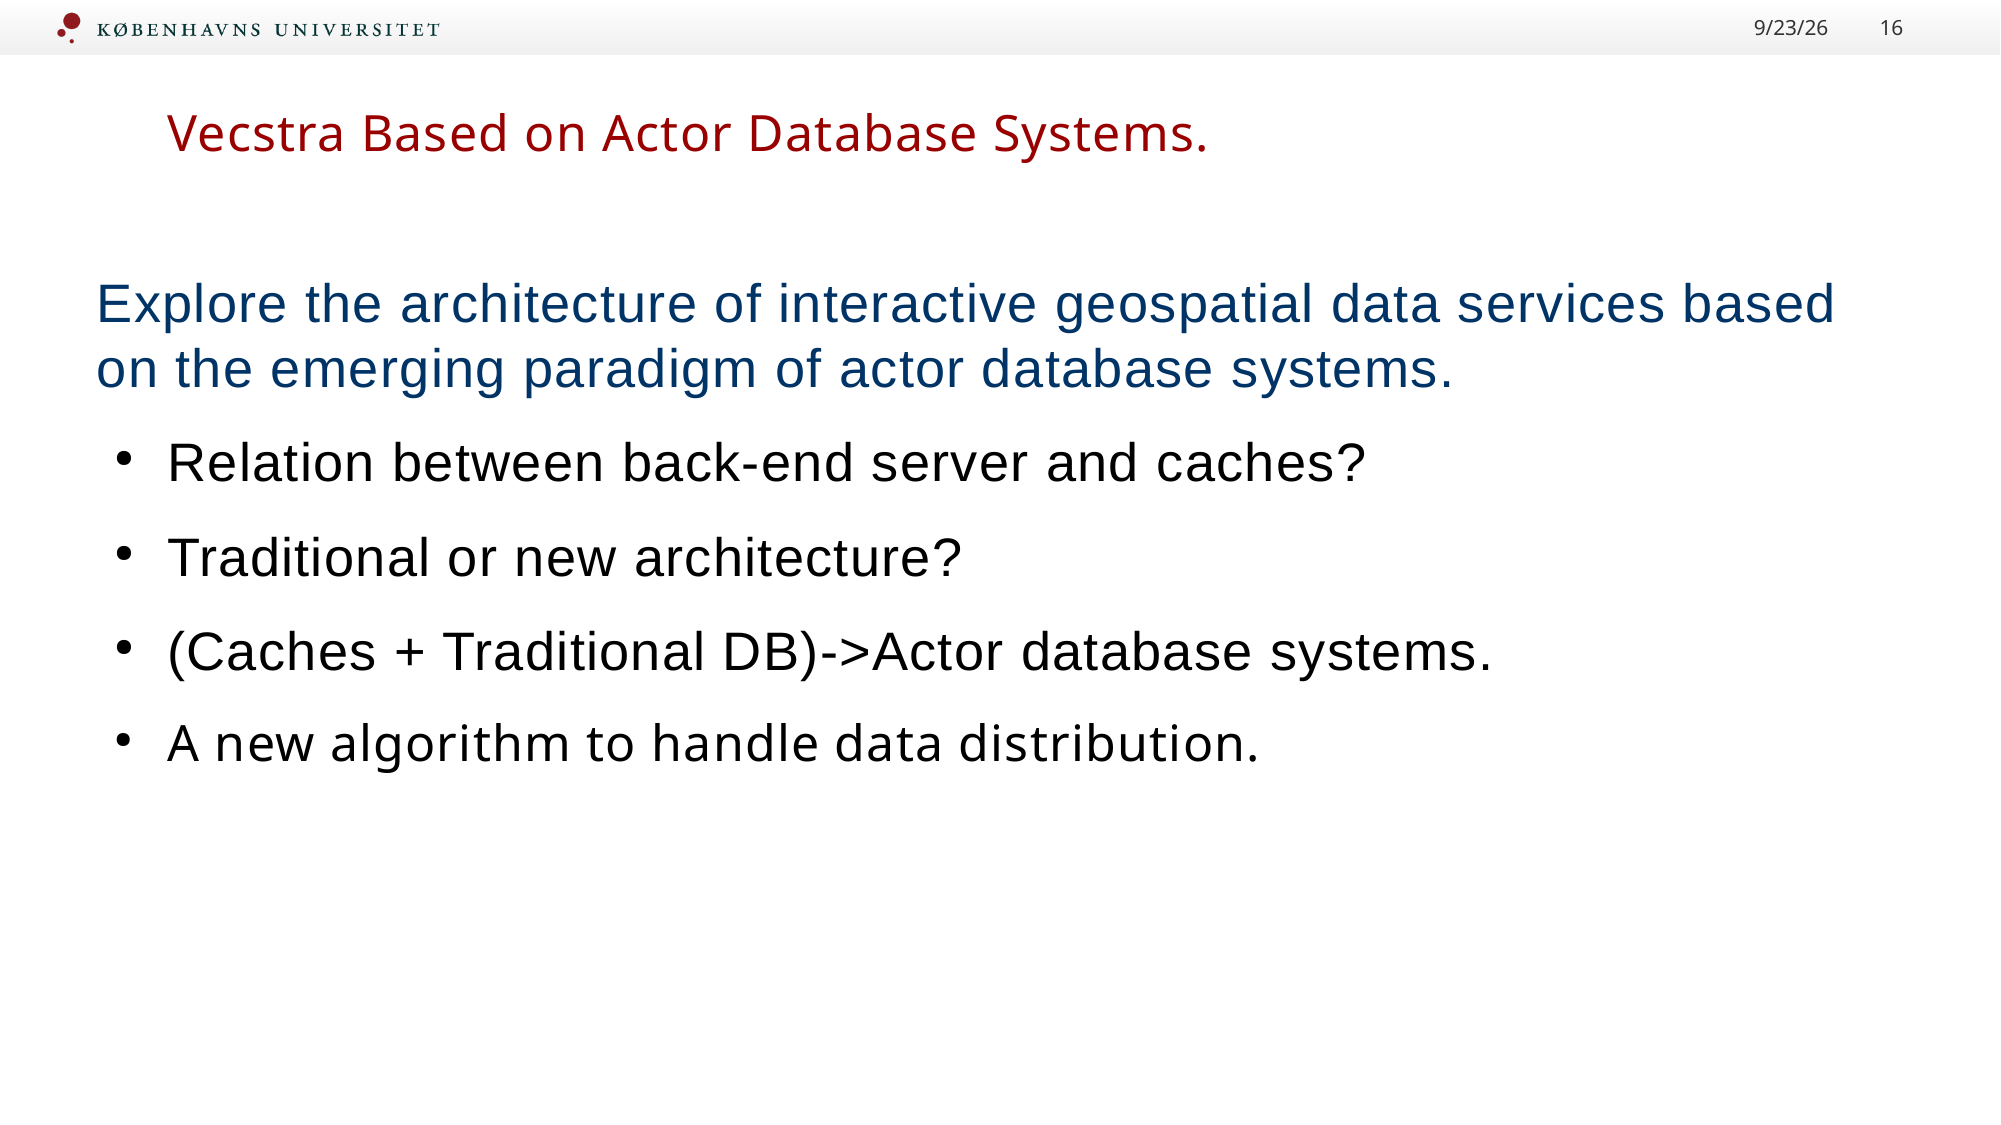

#
Vecstra Based on Actor Database Systems.
Explore the architecture of interactive geospatial data services based on the emerging paradigm of actor database systems.
Relation between back-end server and caches?
Traditional or new architecture?
(Caches + Traditional DB)->Actor database systems.
A new algorithm to handle data distribution.